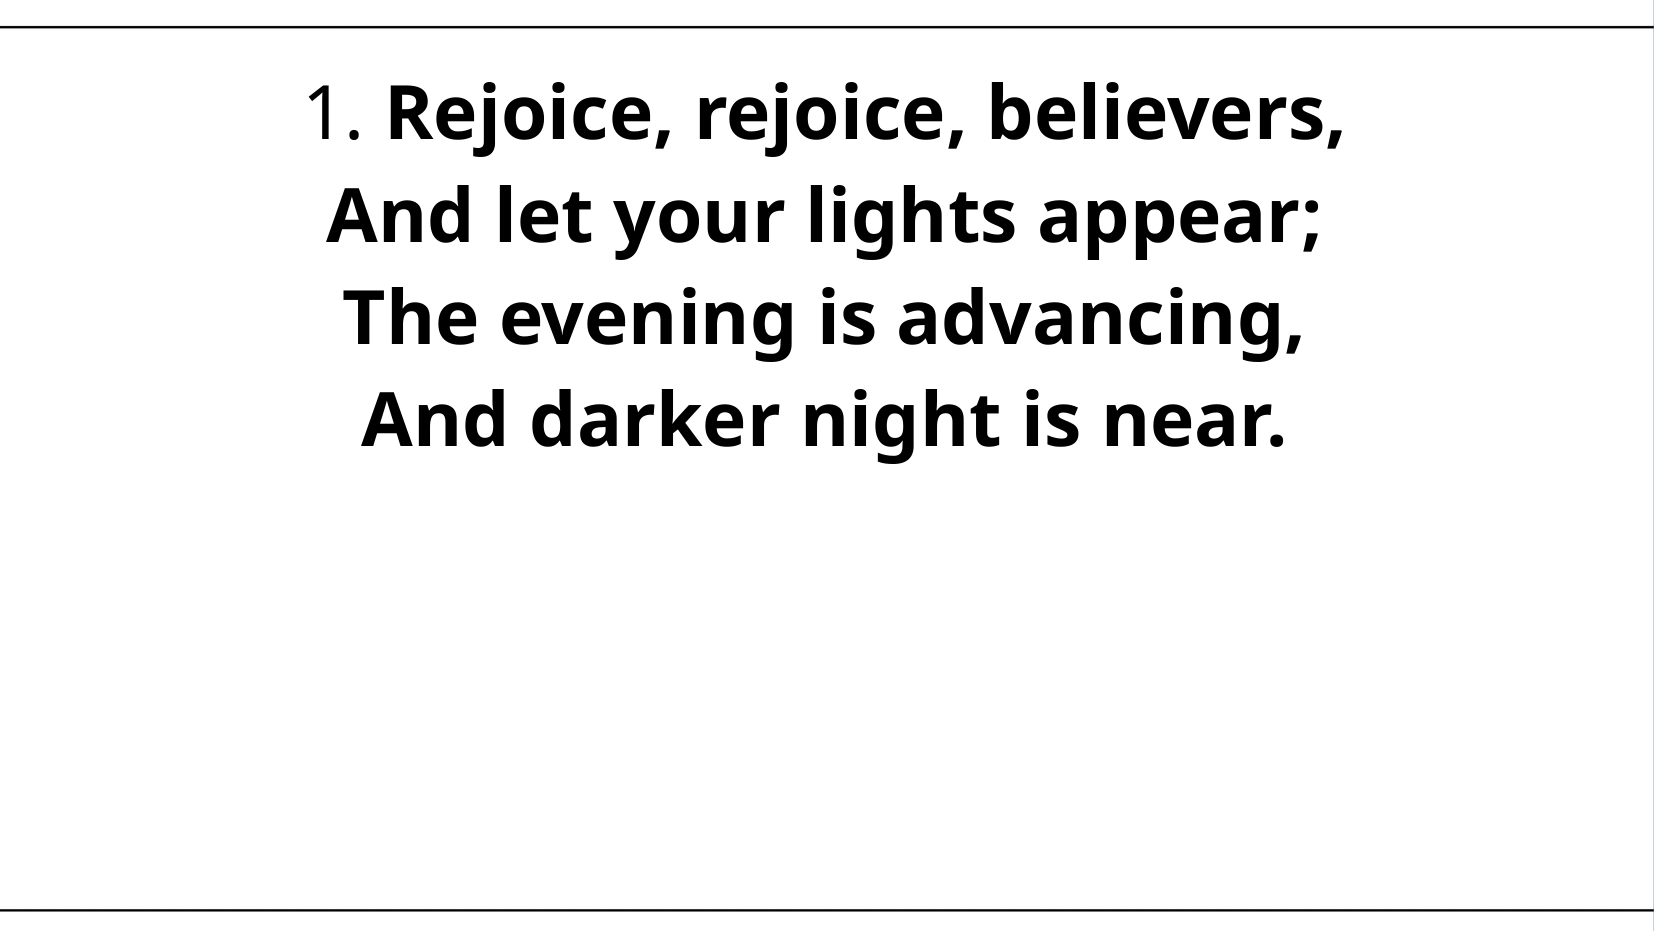

1. Rejoice, rejoice, believers,
And let your lights appear;
The evening is advancing,
And darker night is near.